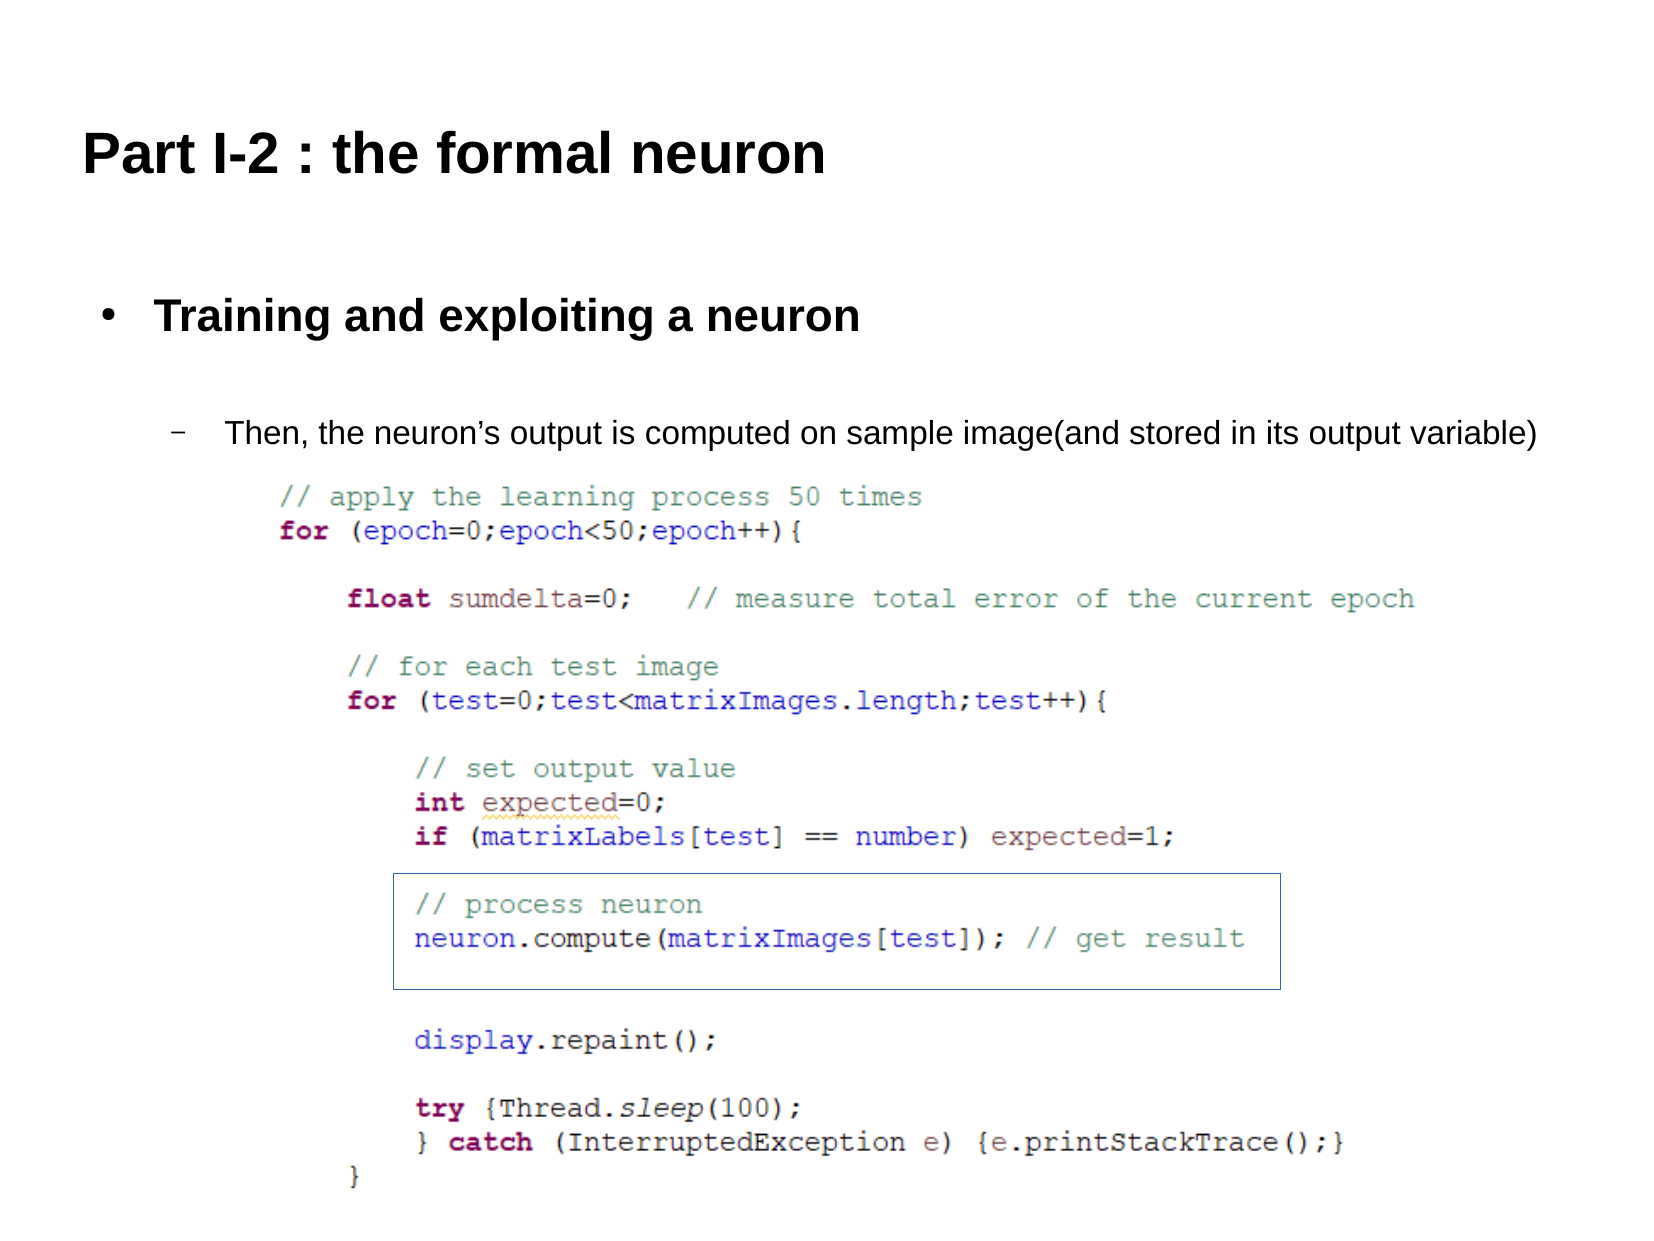

# Part I-2 : the formal neuron
Training and exploiting a neuron
Then, the neuron’s output is computed on sample image(and stored in its output variable)